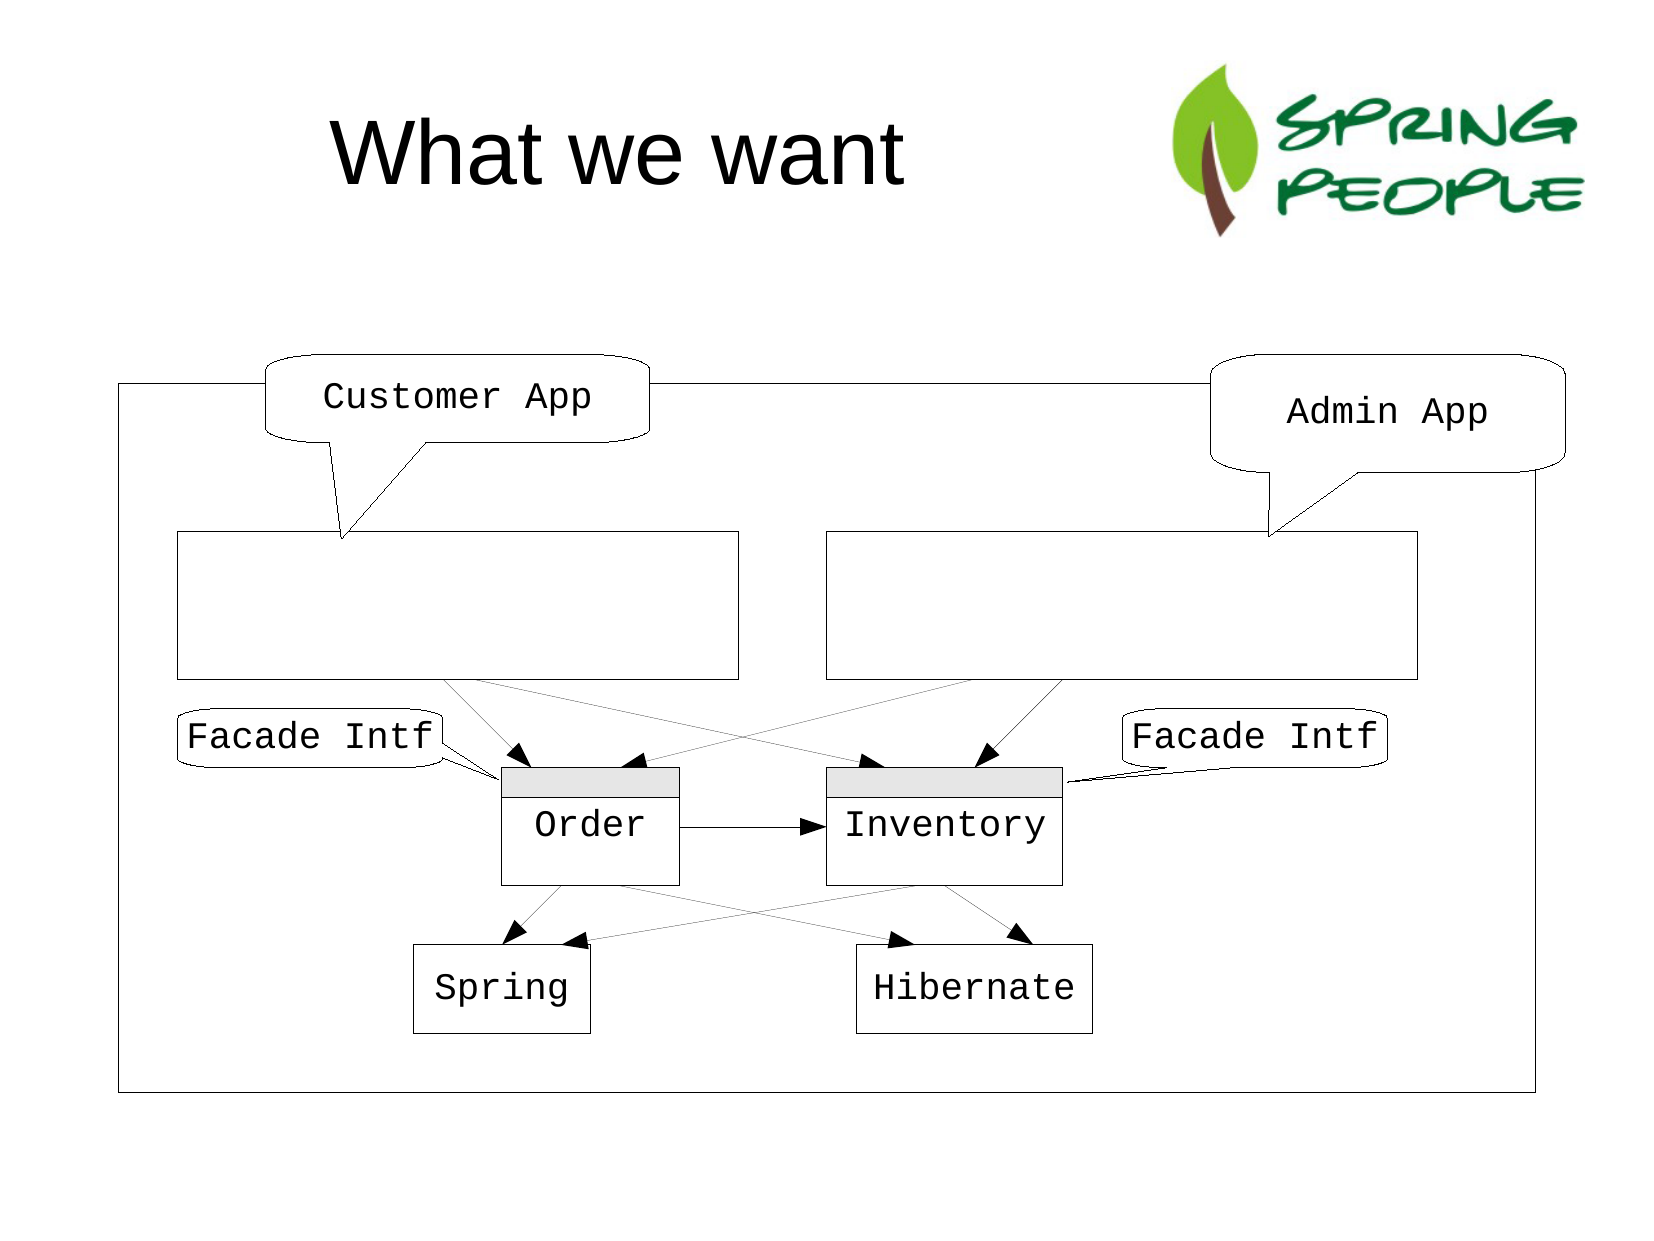

# What we want
Customer App
Admin App
Facade Intf
Facade Intf
Order
Inventory
Spring
Hibernate